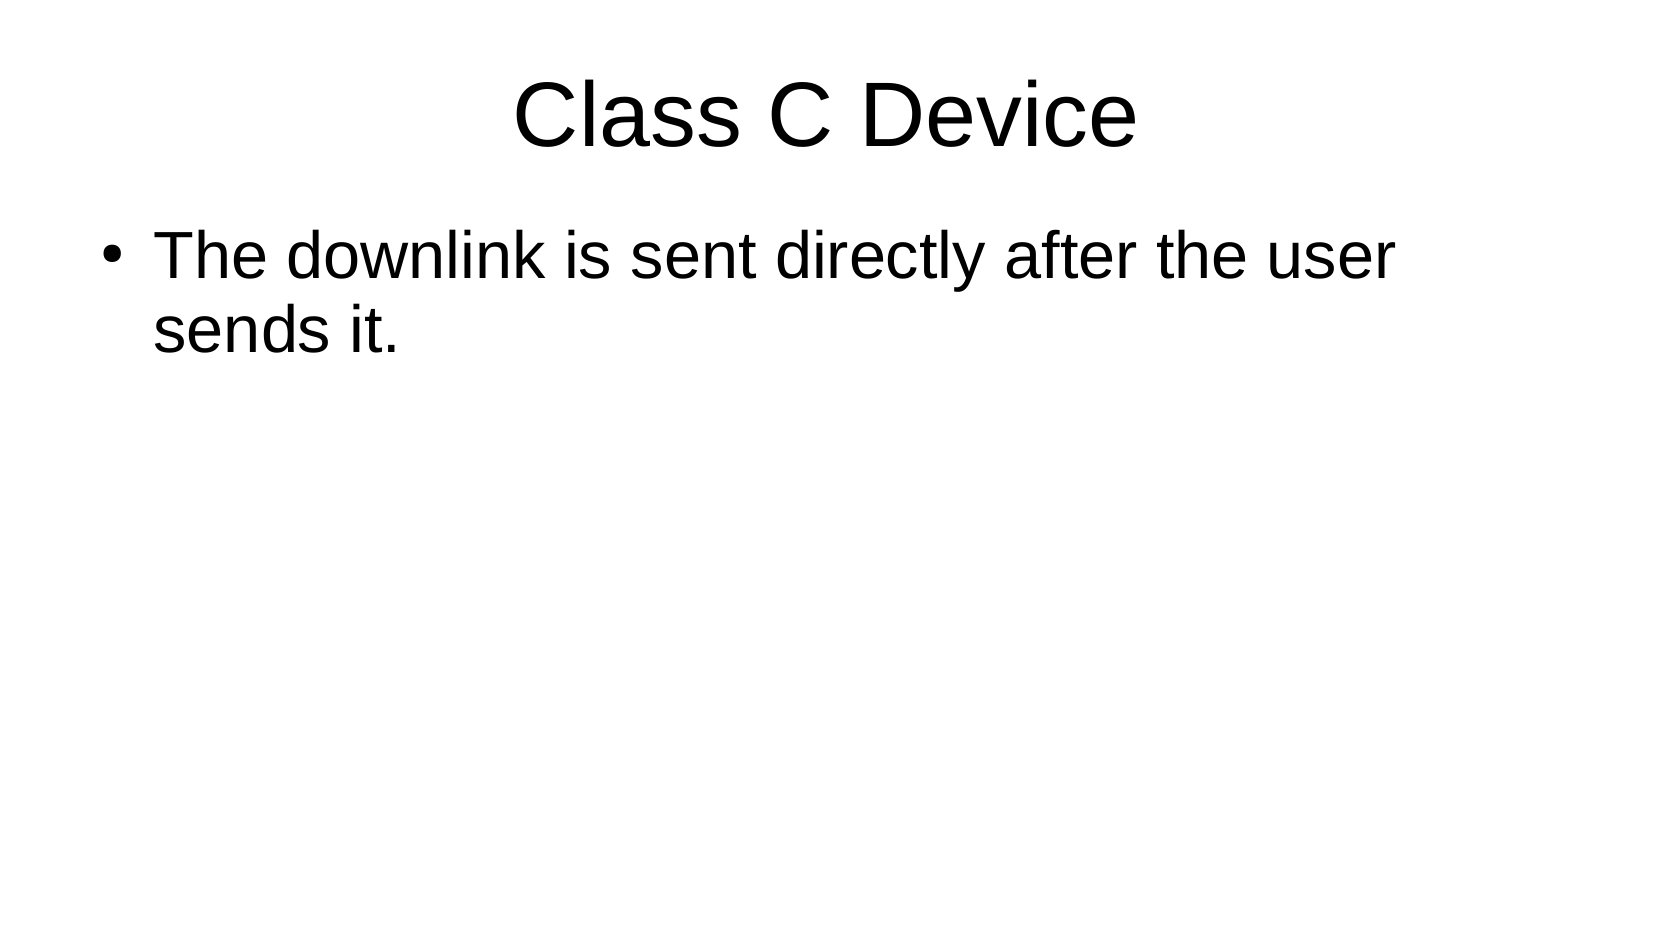

# Class C Device
The downlink is sent directly after the user sends it.